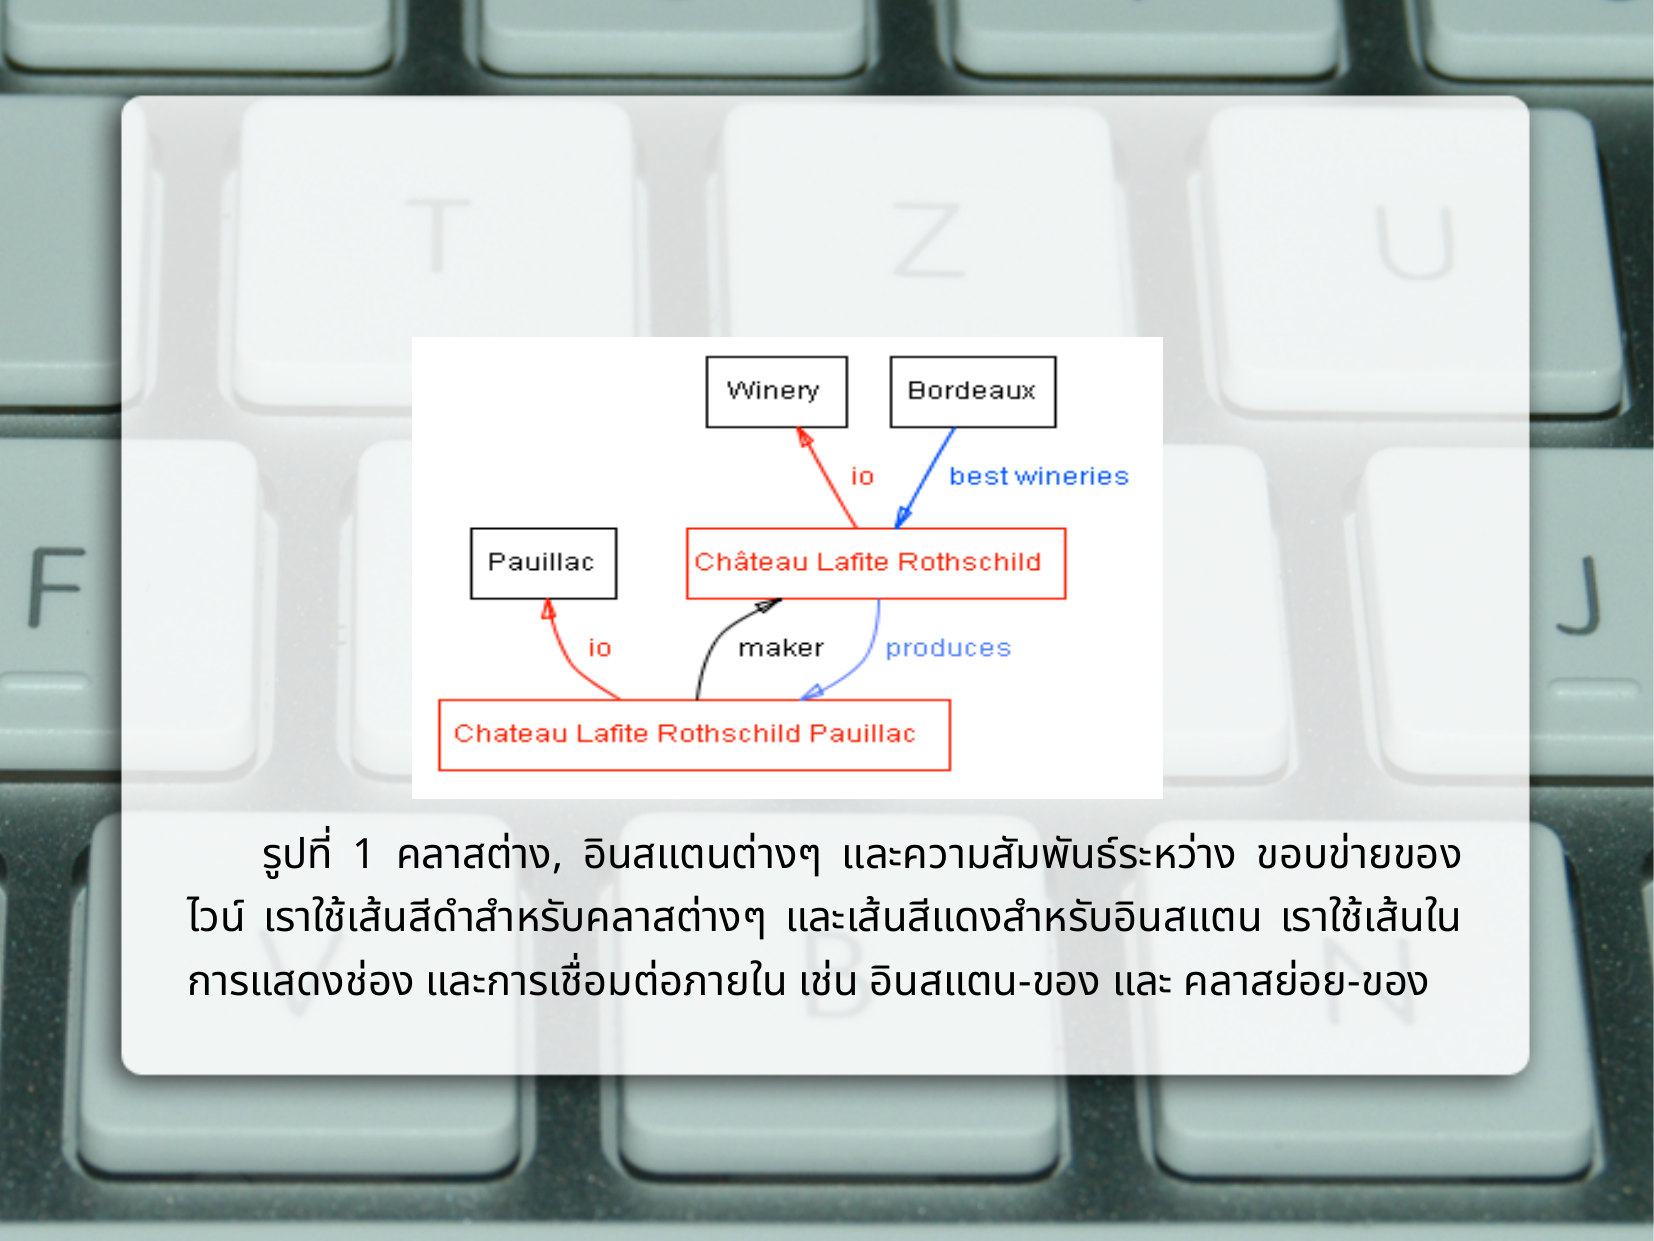

#
รูปที่ 1 คลาสต่าง, อินสแตนต่างๆ และความสัมพันธ์ระหว่าง ขอบข่ายของไวน์ เราใช้เส้นสีดำสำหรับคลาสต่างๆ และเส้นสีแดงสำหรับอินสแตน เราใช้เส้นในการแสดงช่อง และการเชื่อมต่อภายใน เช่น อินสแตน-ของ และ คลาสย่อย-ของ